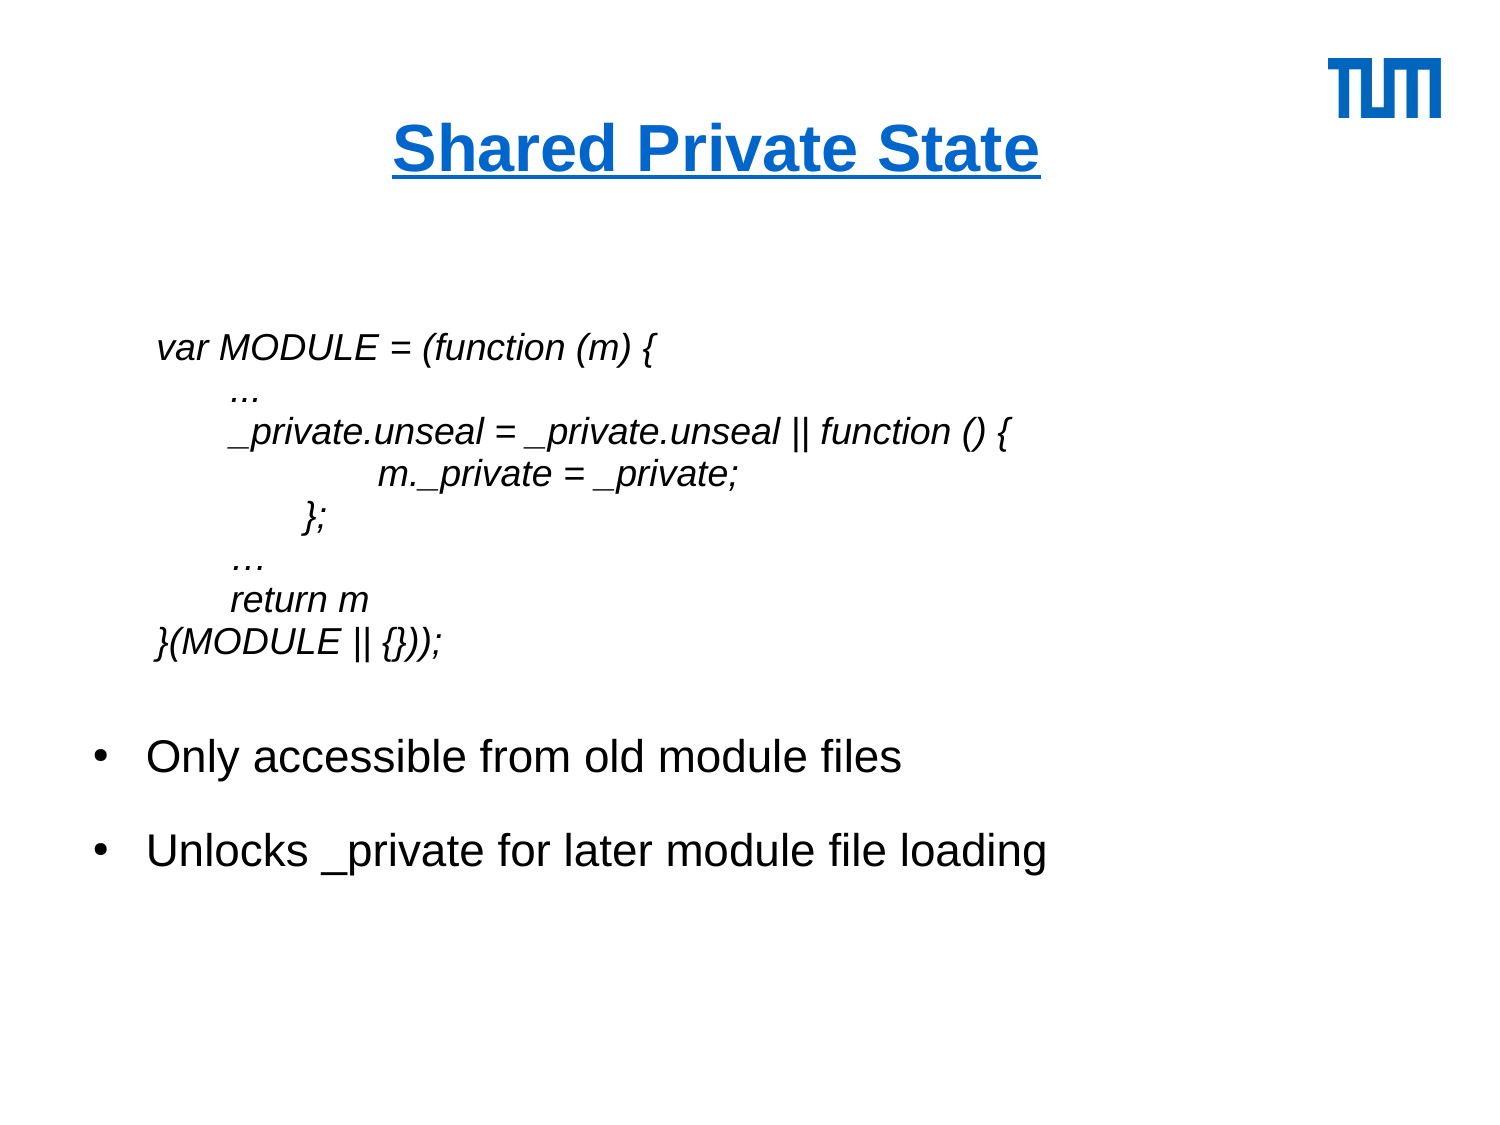

# Shared Private State
Only accessible from old module files
Unlocks _private for later module file loading
var MODULE = (function (m) {
	...
	_private.unseal = _private.unseal || function () {
			m._private = _private;
		};
	…
	return m
}(MODULE || {}));